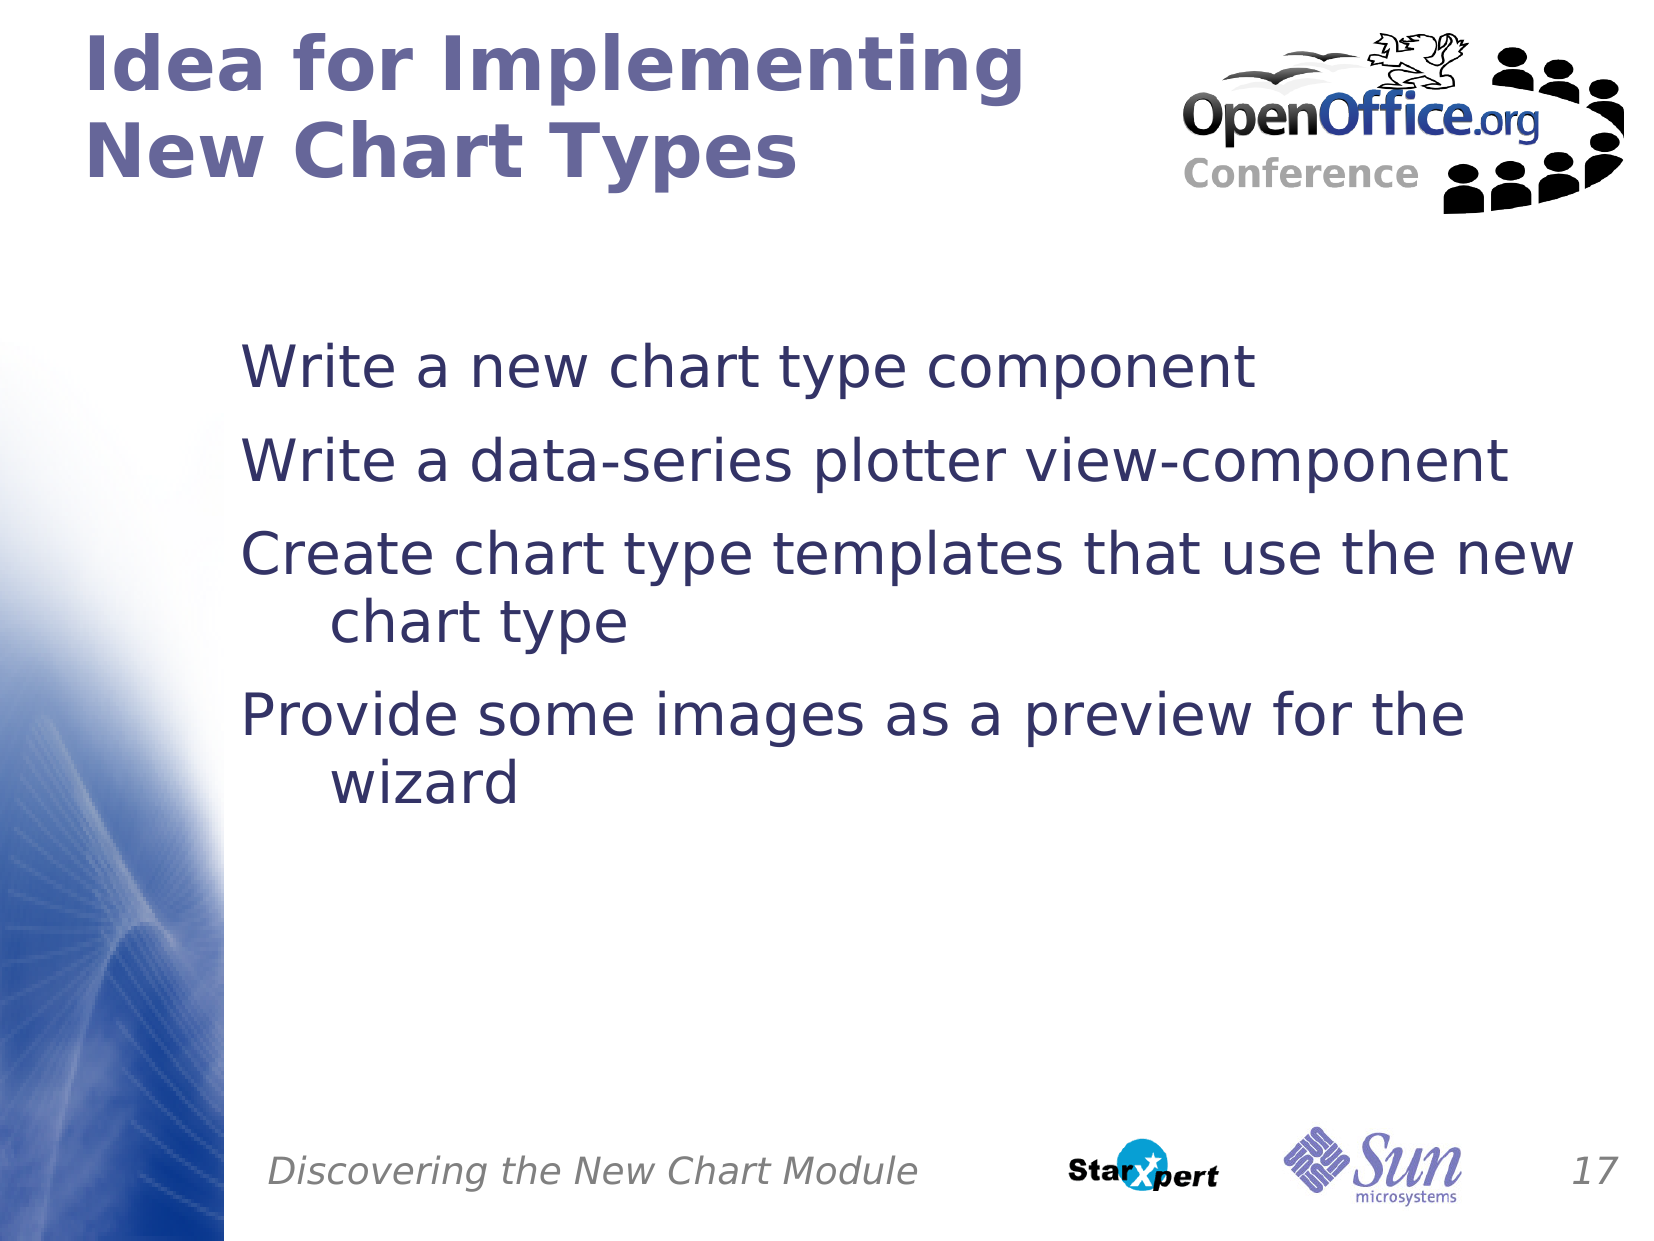

# Idea for Implementing New Chart Types
Write a new chart type component
Write a data-series plotter view-component
Create chart type templates that use the new chart type
Provide some images as a preview for the wizard